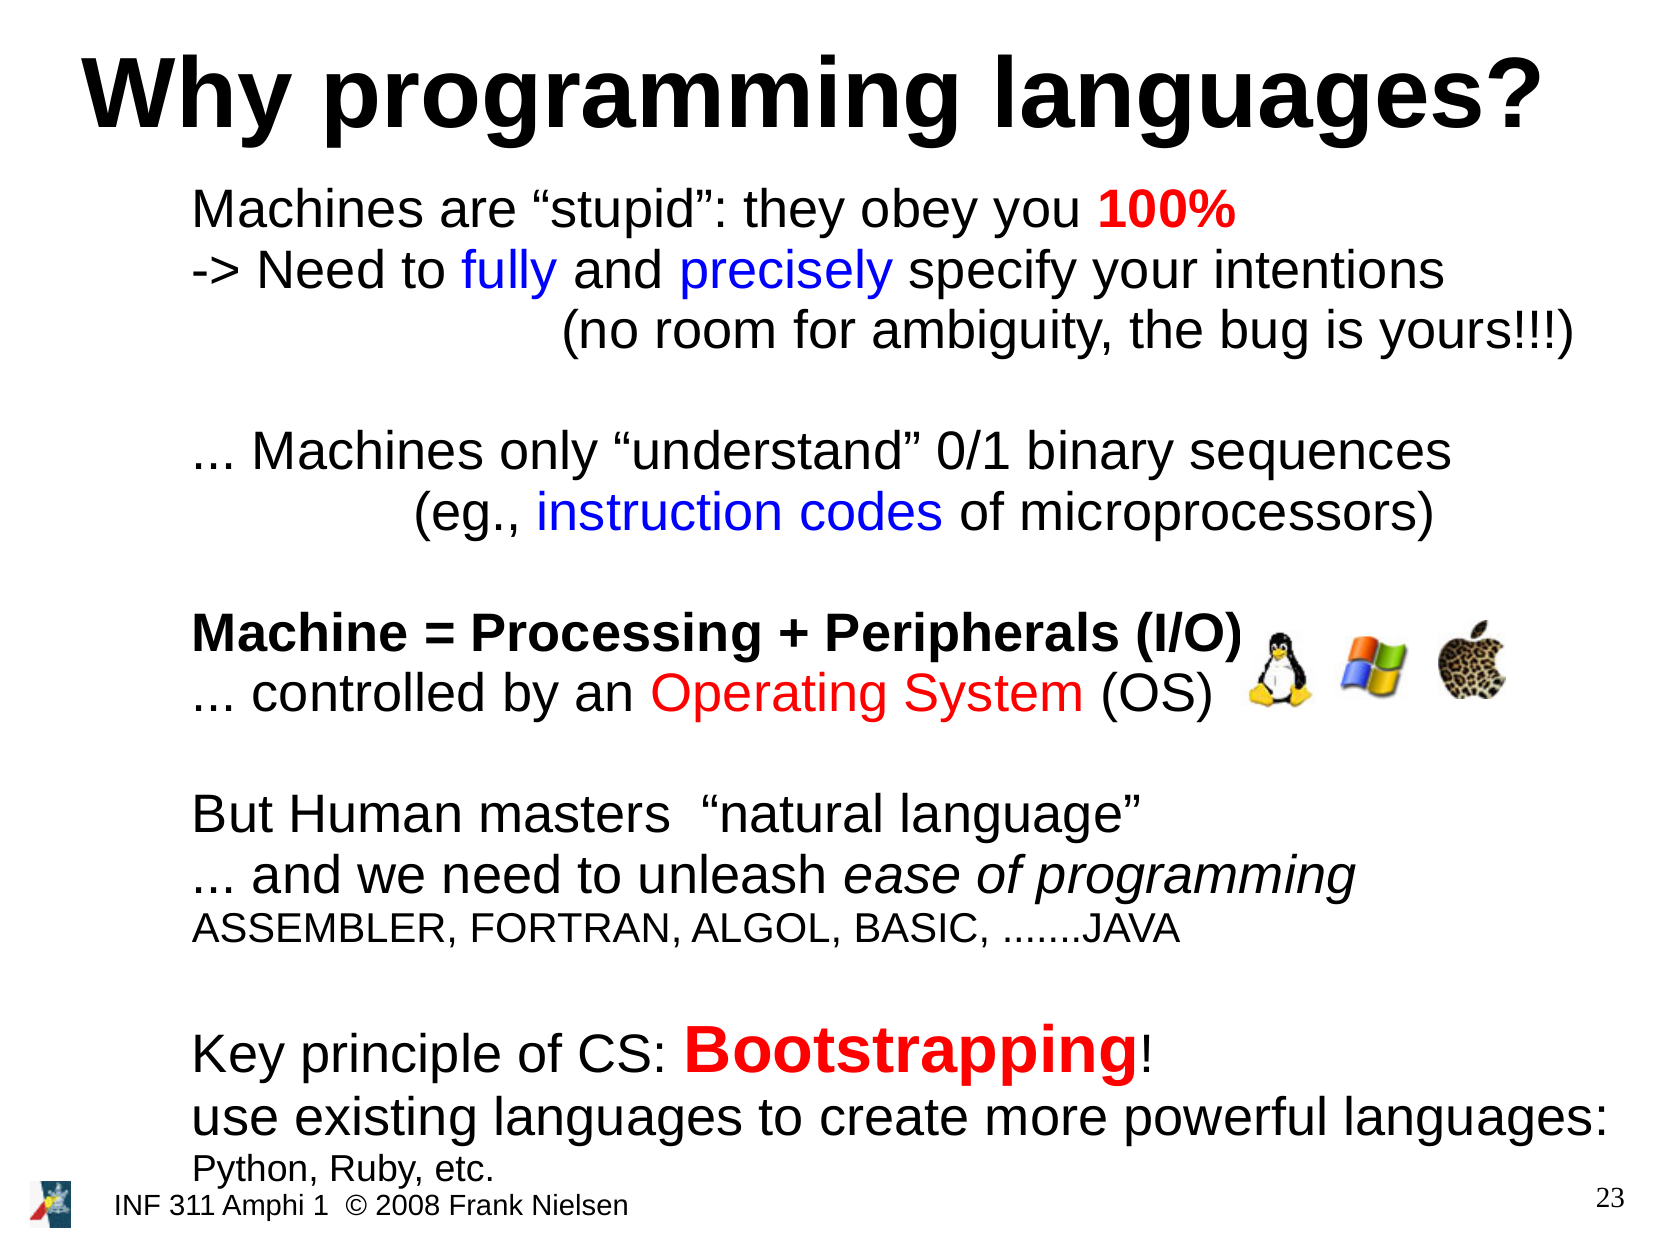

Why programming languages?
Machines are “stupid”: they obey you 100%
-> Need to fully and precisely specify your intentions
					(no room for ambiguity, the bug is yours!!!)
... Machines only “understand” 0/1 binary sequences
			(eg., instruction codes of microprocessors)
Machine = Processing + Peripherals (I/O)
... controlled by an Operating System (OS)
But Human masters “natural language”
... and we need to unleash ease of programming
ASSEMBLER, FORTRAN, ALGOL, BASIC, .......JAVA
Key principle of CS: Bootstrapping!
use existing languages to create more powerful languages:
Python, Ruby, etc.
23